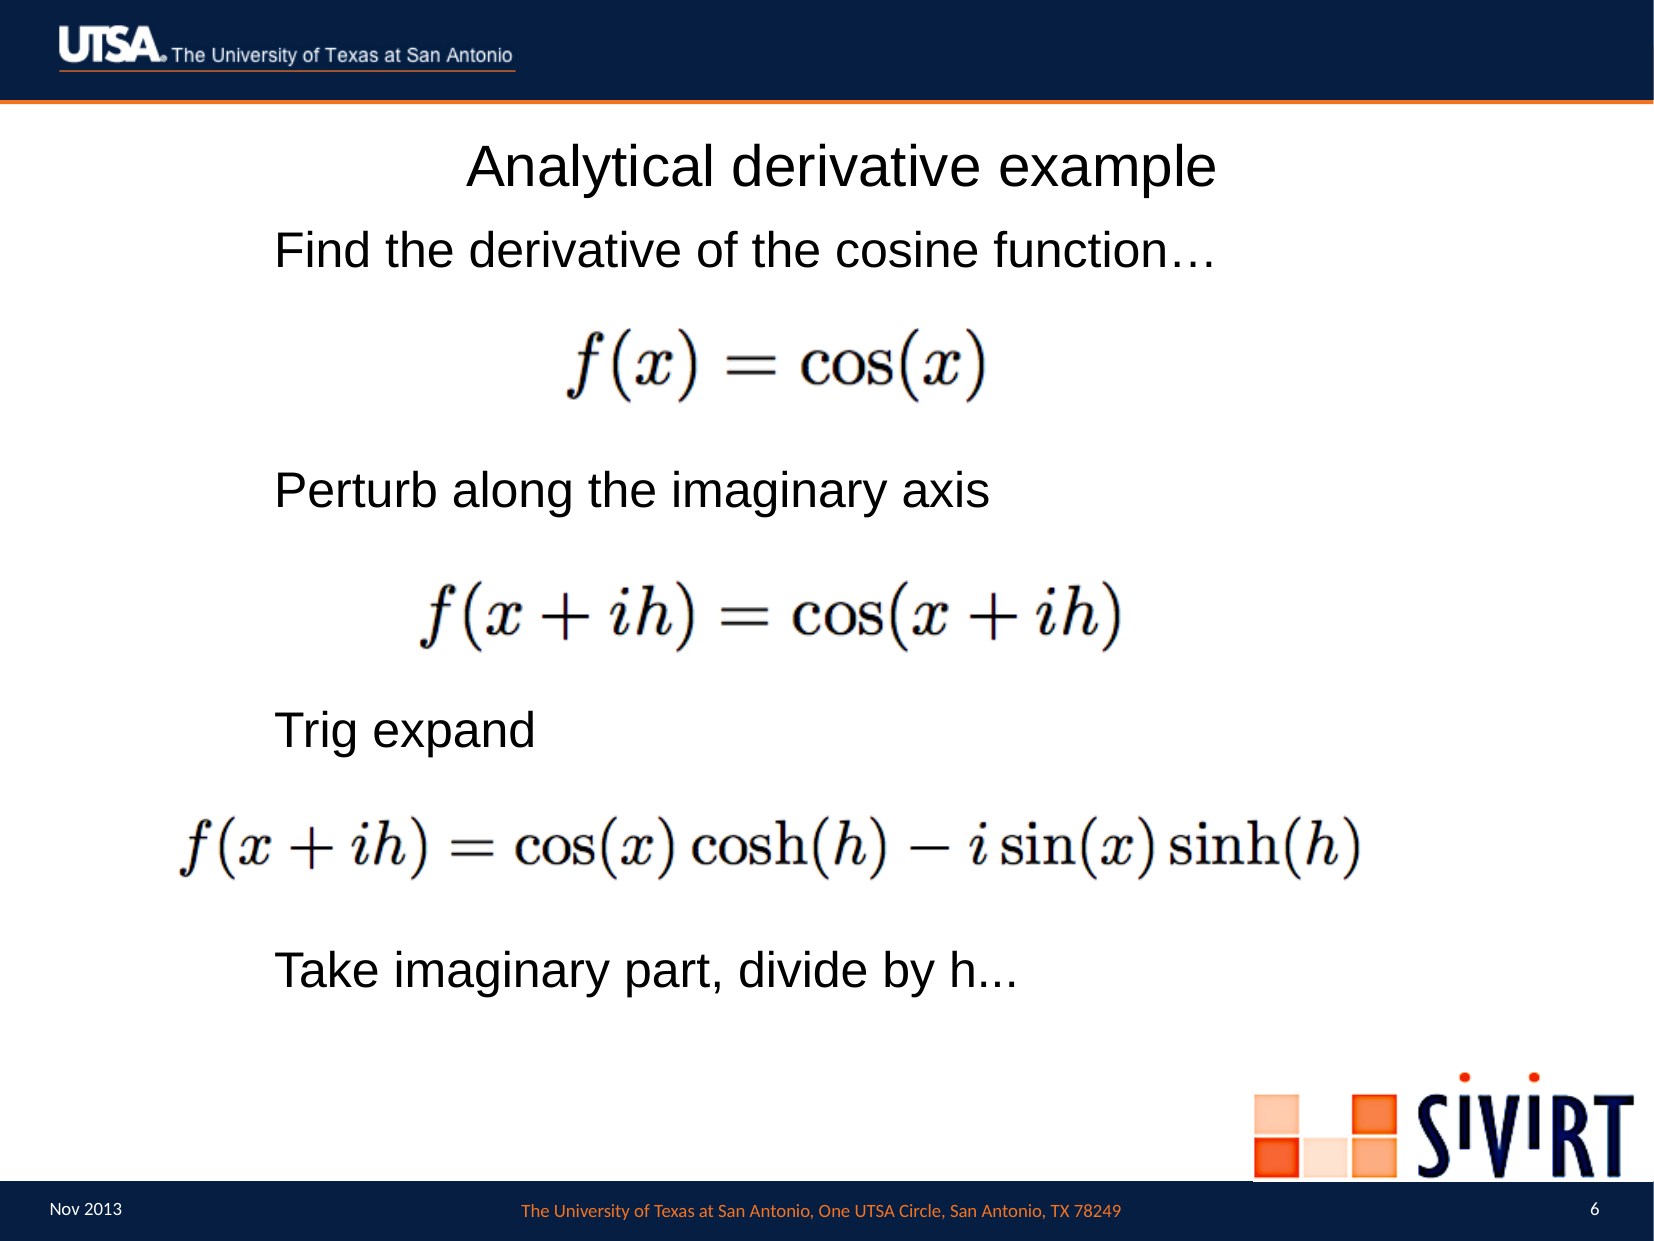

# Analytical derivative example
Find the derivative of the cosine function…
Perturb along the imaginary axis
Trig expand
Take imaginary part, divide by h...